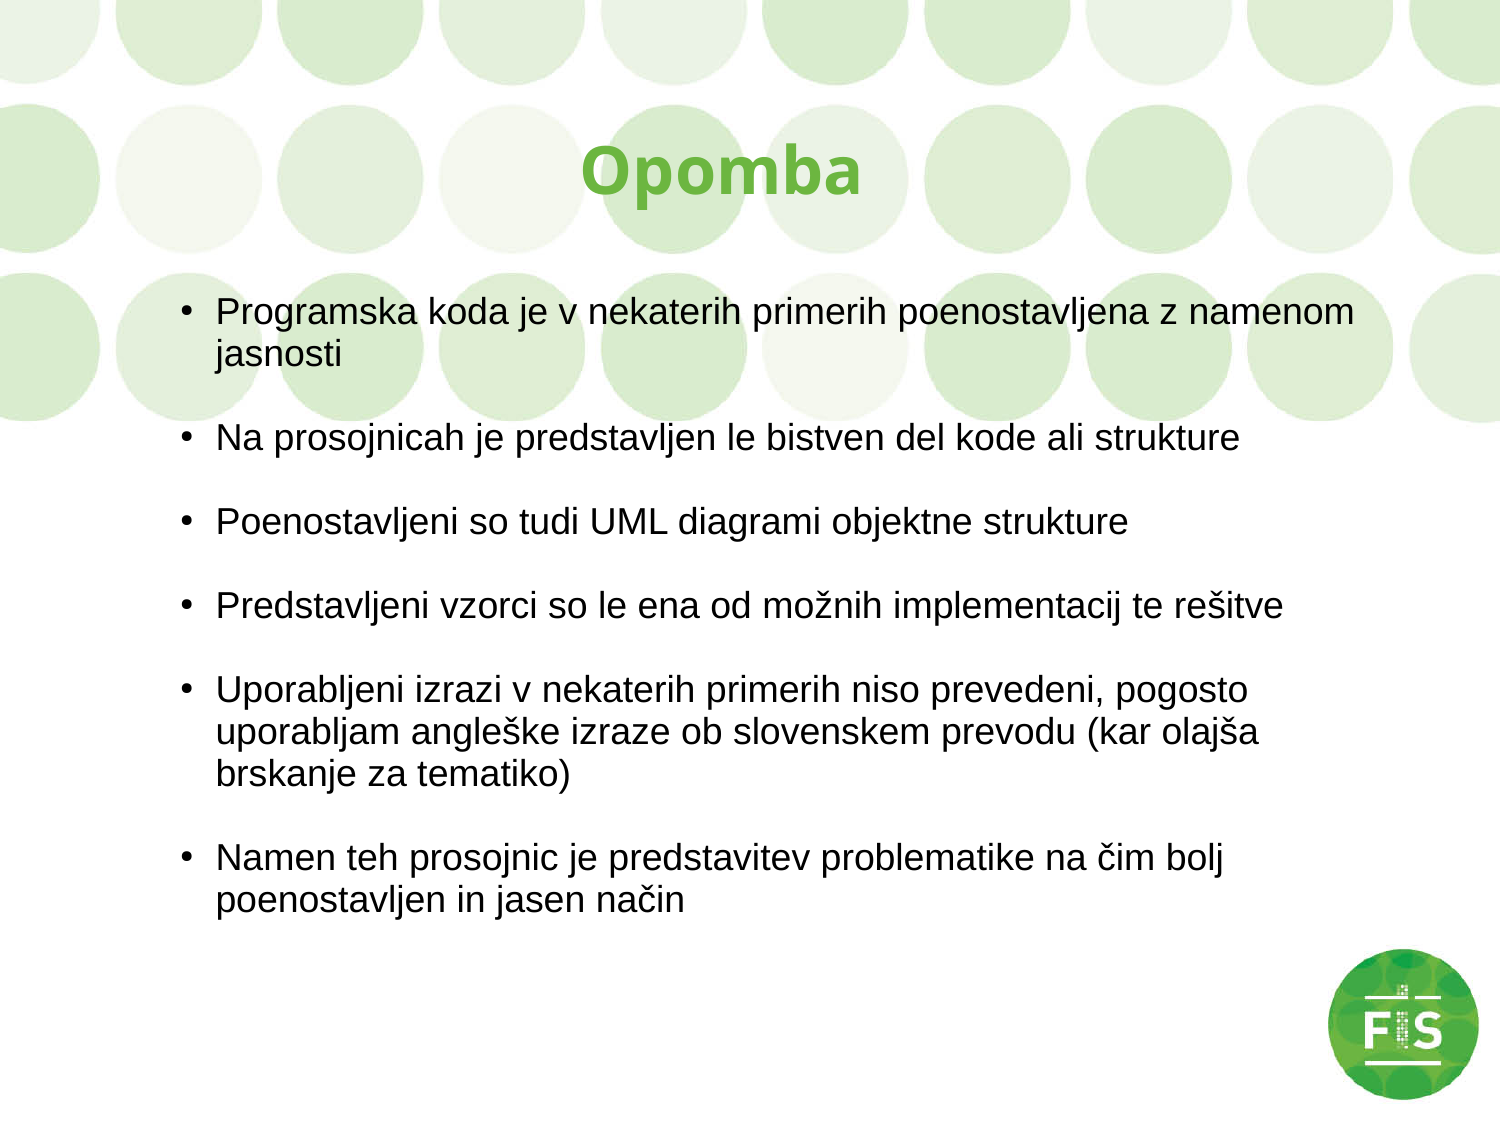

# Opomba
Programska koda je v nekaterih primerih poenostavljena z namenom jasnosti
Na prosojnicah je predstavljen le bistven del kode ali strukture
Poenostavljeni so tudi UML diagrami objektne strukture
Predstavljeni vzorci so le ena od možnih implementacij te rešitve
Uporabljeni izrazi v nekaterih primerih niso prevedeni, pogosto uporabljam angleške izraze ob slovenskem prevodu (kar olajša brskanje za tematiko)
Namen teh prosojnic je predstavitev problematike na čim bolj poenostavljen in jasen način